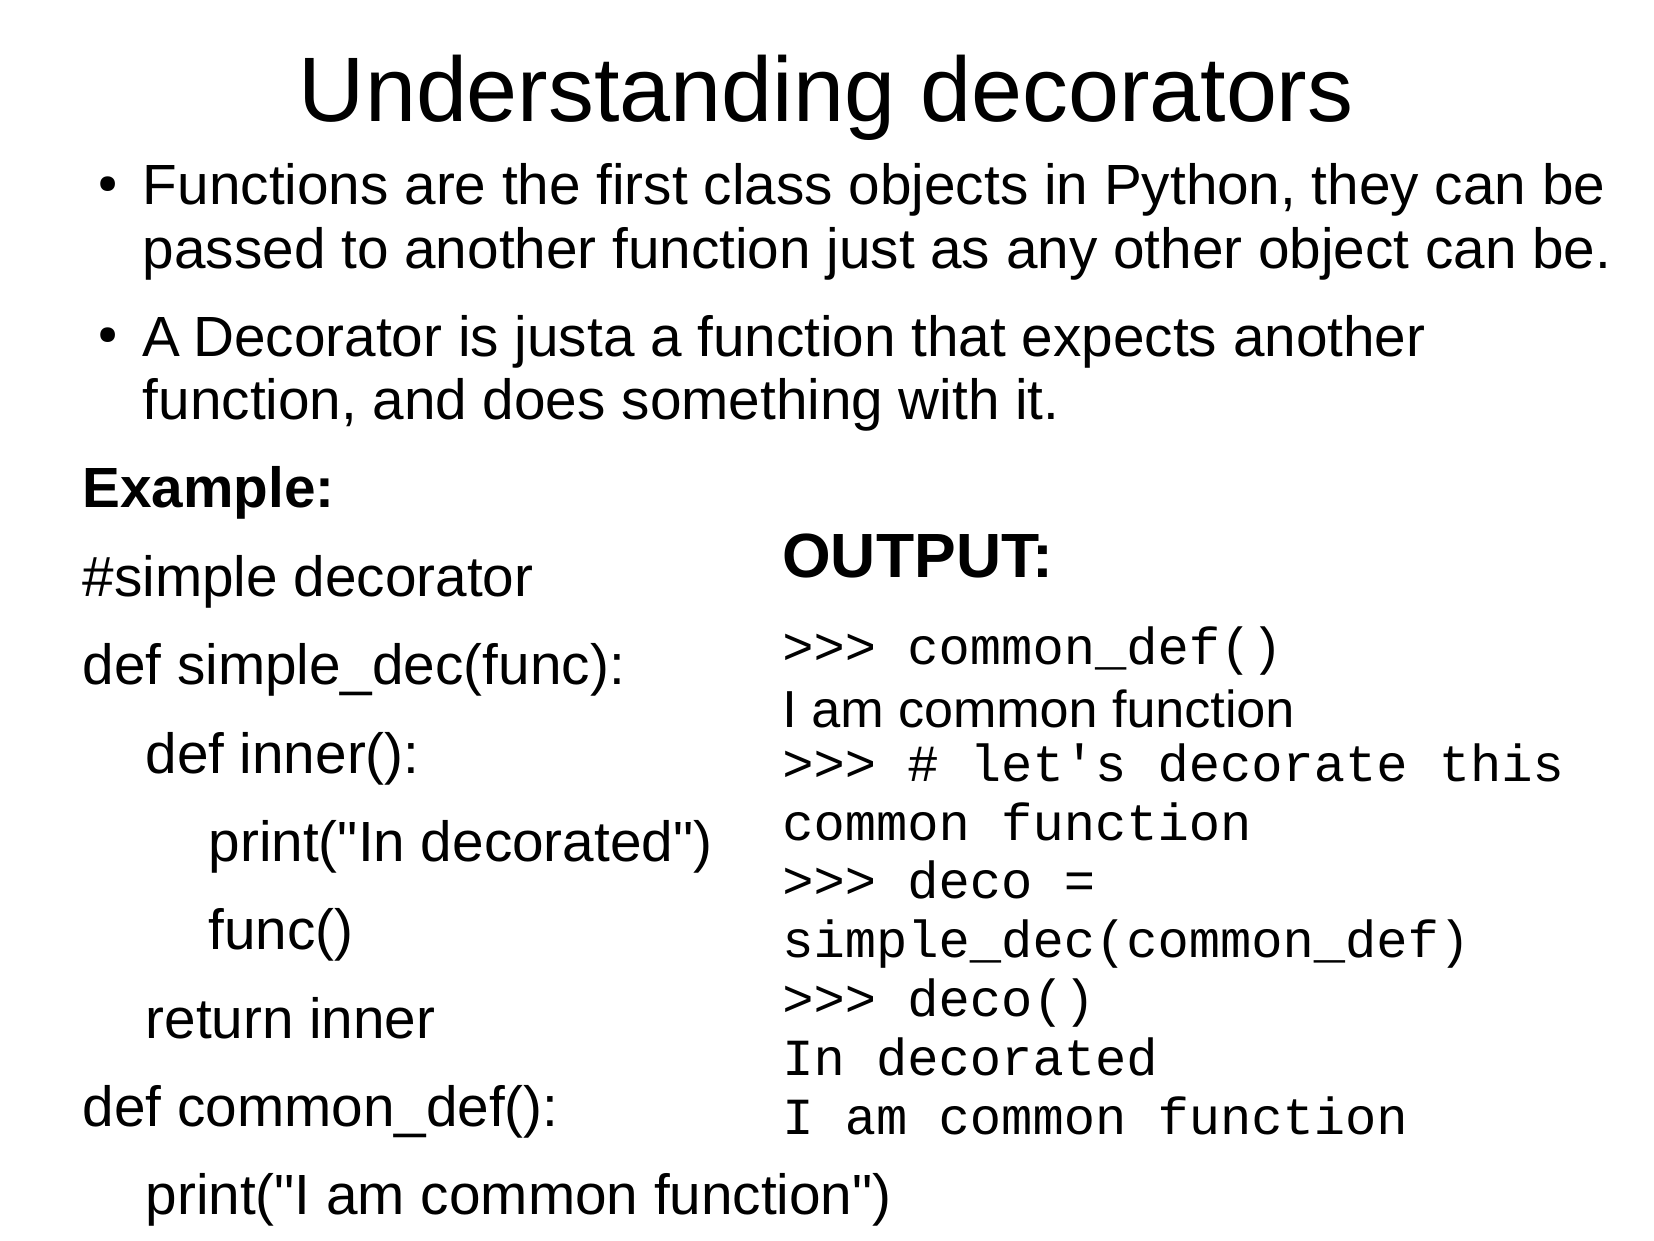

# Understanding decorators
Functions are the first class objects in Python, they can be passed to another function just as any other object can be.
A Decorator is justa a function that expects another function, and does something with it.
Example:
#simple decorator
def simple_dec(func):
 def inner():
 print("In decorated")
 func()
 return inner
def common_def():
 print("I am common function")
OUTPUT:
>>> common_def()
I am common function
>>> # let's decorate this common function
>>> deco = simple_dec(common_def)
>>> deco()
In decorated
I am common function